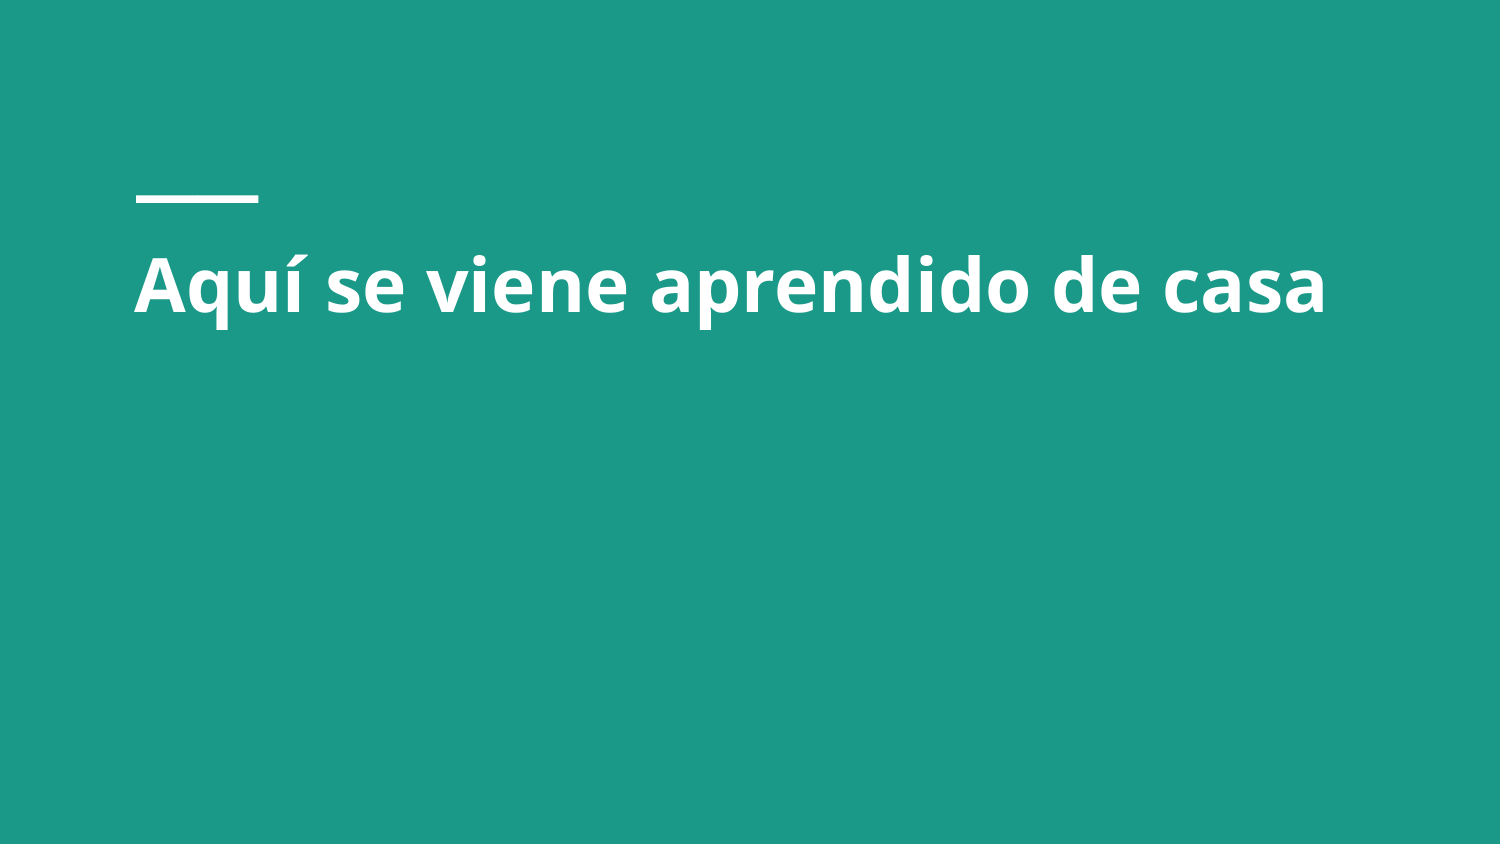

# Aquí se viene aprendido de casa